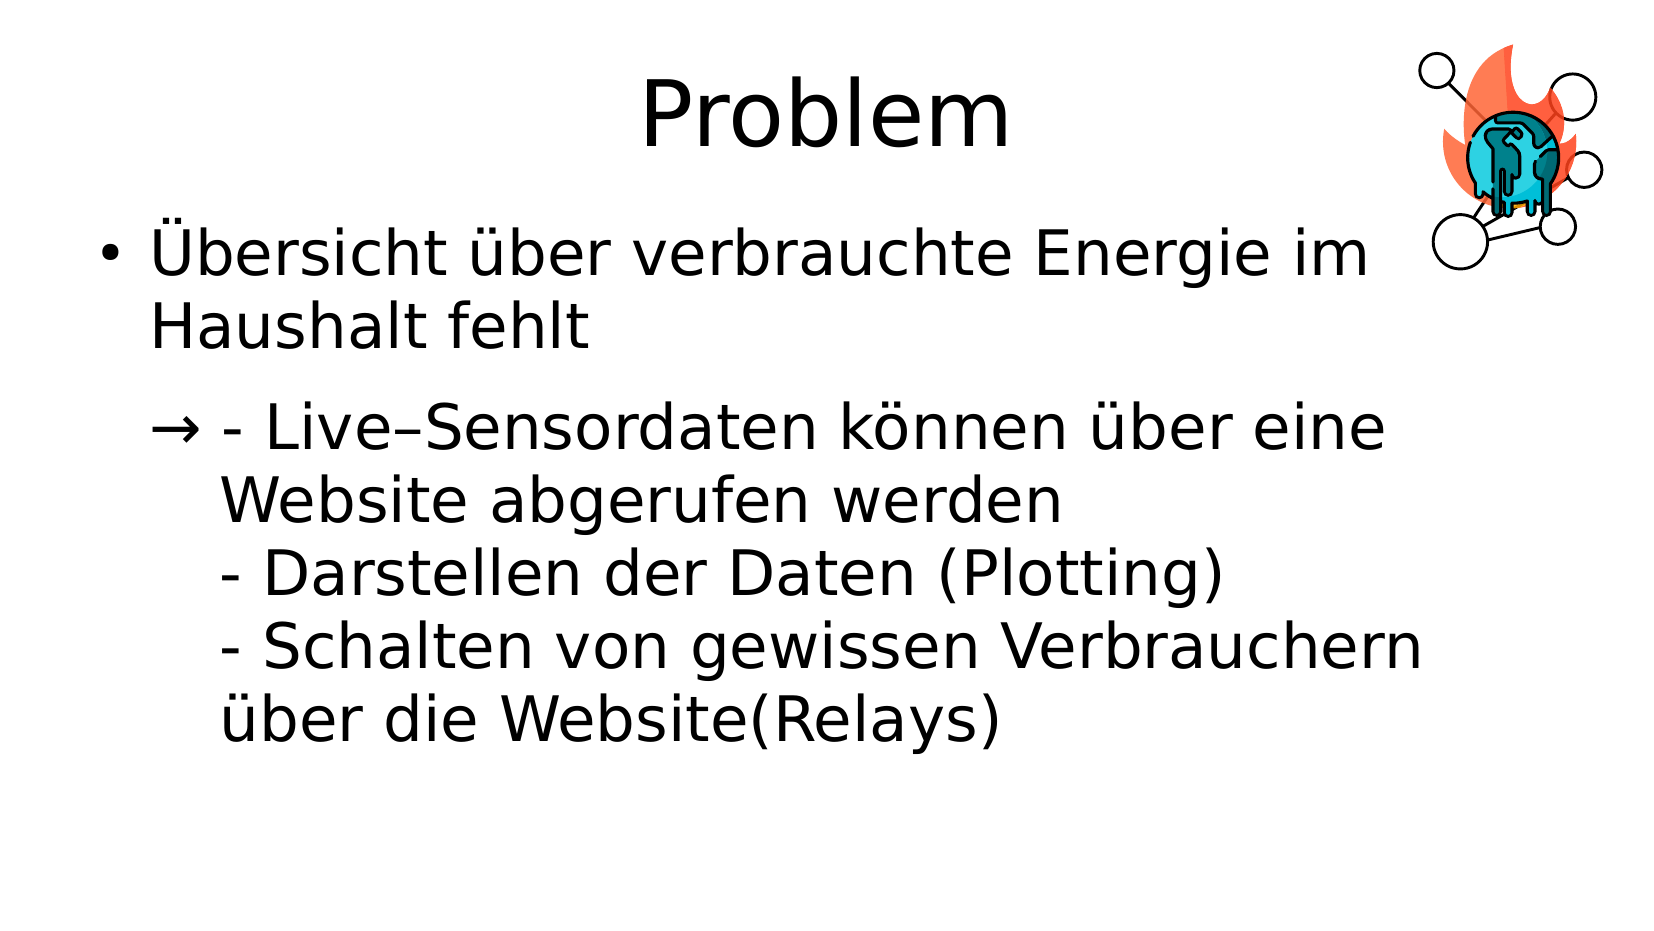

# Problem
Übersicht über verbrauchte Energie im Haushalt fehlt
→ - Live–Sensordaten können über eine
	Website abgerufen werden
	- Darstellen der Daten (Plotting)
	- Schalten von gewissen Verbrauchern
	über die Website(Relays)